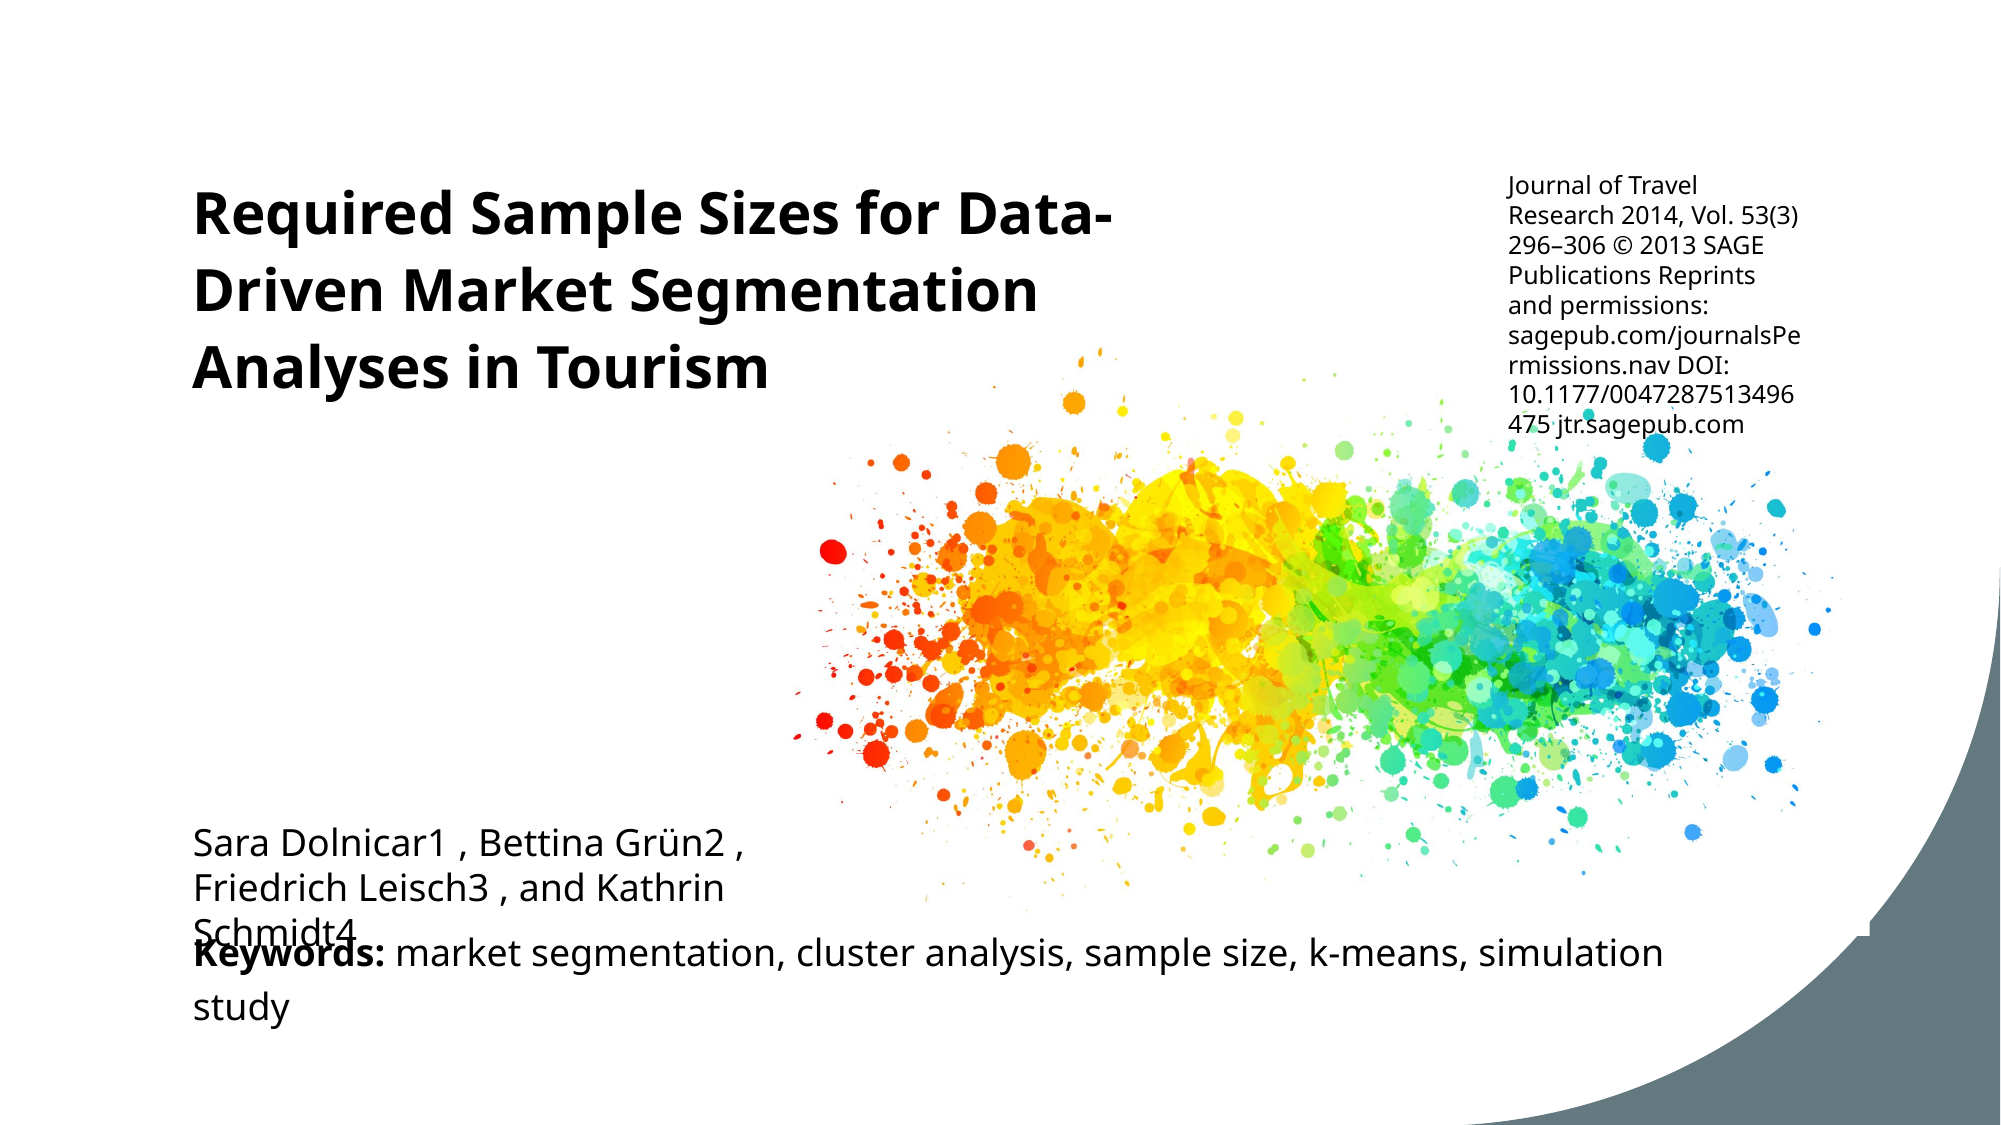

# Required Sample Sizes for Data-Driven Market Segmentation Analyses in Tourism
Journal of Travel Research 2014, Vol. 53(3) 296–306 © 2013 SAGE Publications Reprints and permissions: sagepub.com/journalsPermissions.nav DOI: 10.1177/0047287513496475 jtr.sagepub.com
Sara Dolnicar1 , Bettina Grün2 , Friedrich Leisch3 , and Kathrin Schmidt4
Keywords: market segmentation, cluster analysis, sample size, k-means, simulation study